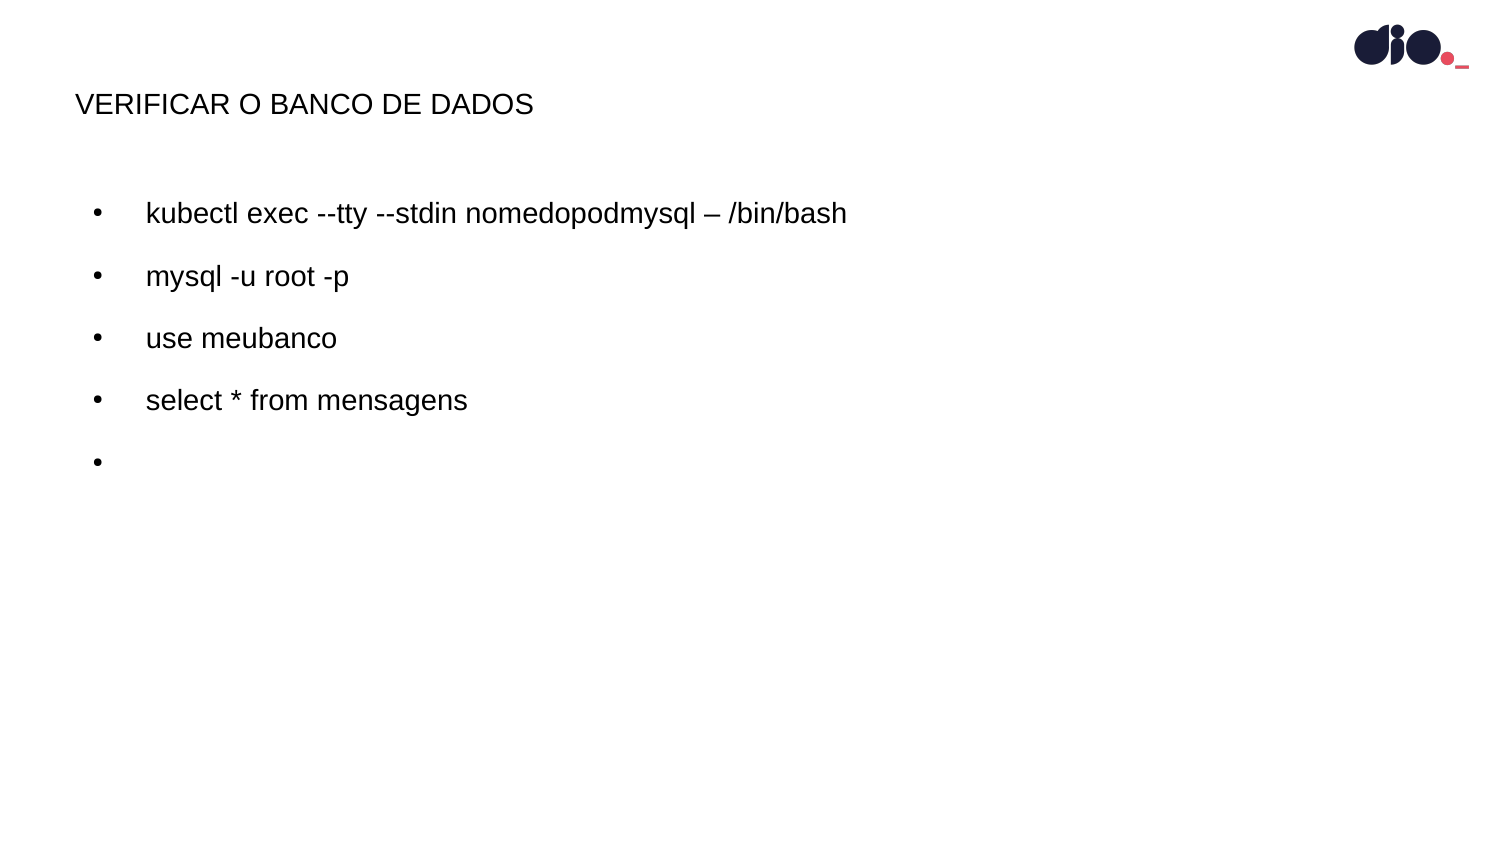

# VERIFICAR O BANCO DE DADOS
kubectl exec --tty --stdin nomedopodmysql – /bin/bash
mysql -u root -p
use meubanco
select * from mensagens